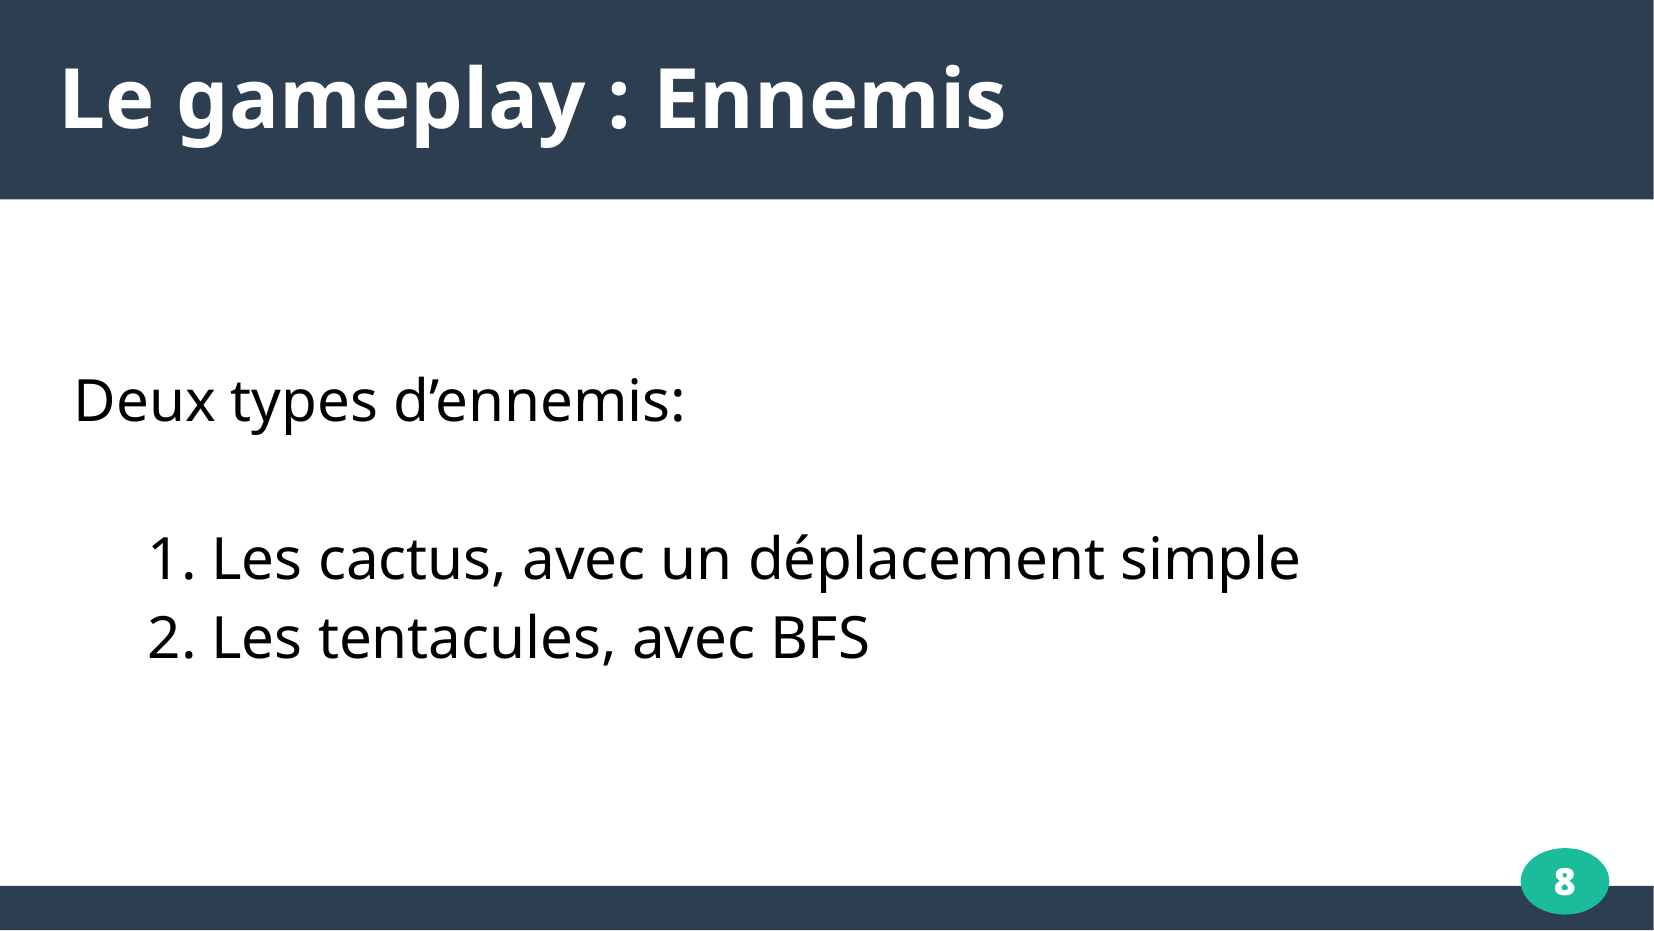

Le gameplay : Ennemis
Deux types d’ennemis:
	1. Les cactus, avec un déplacement simple
	2. Les tentacules, avec BFS
8